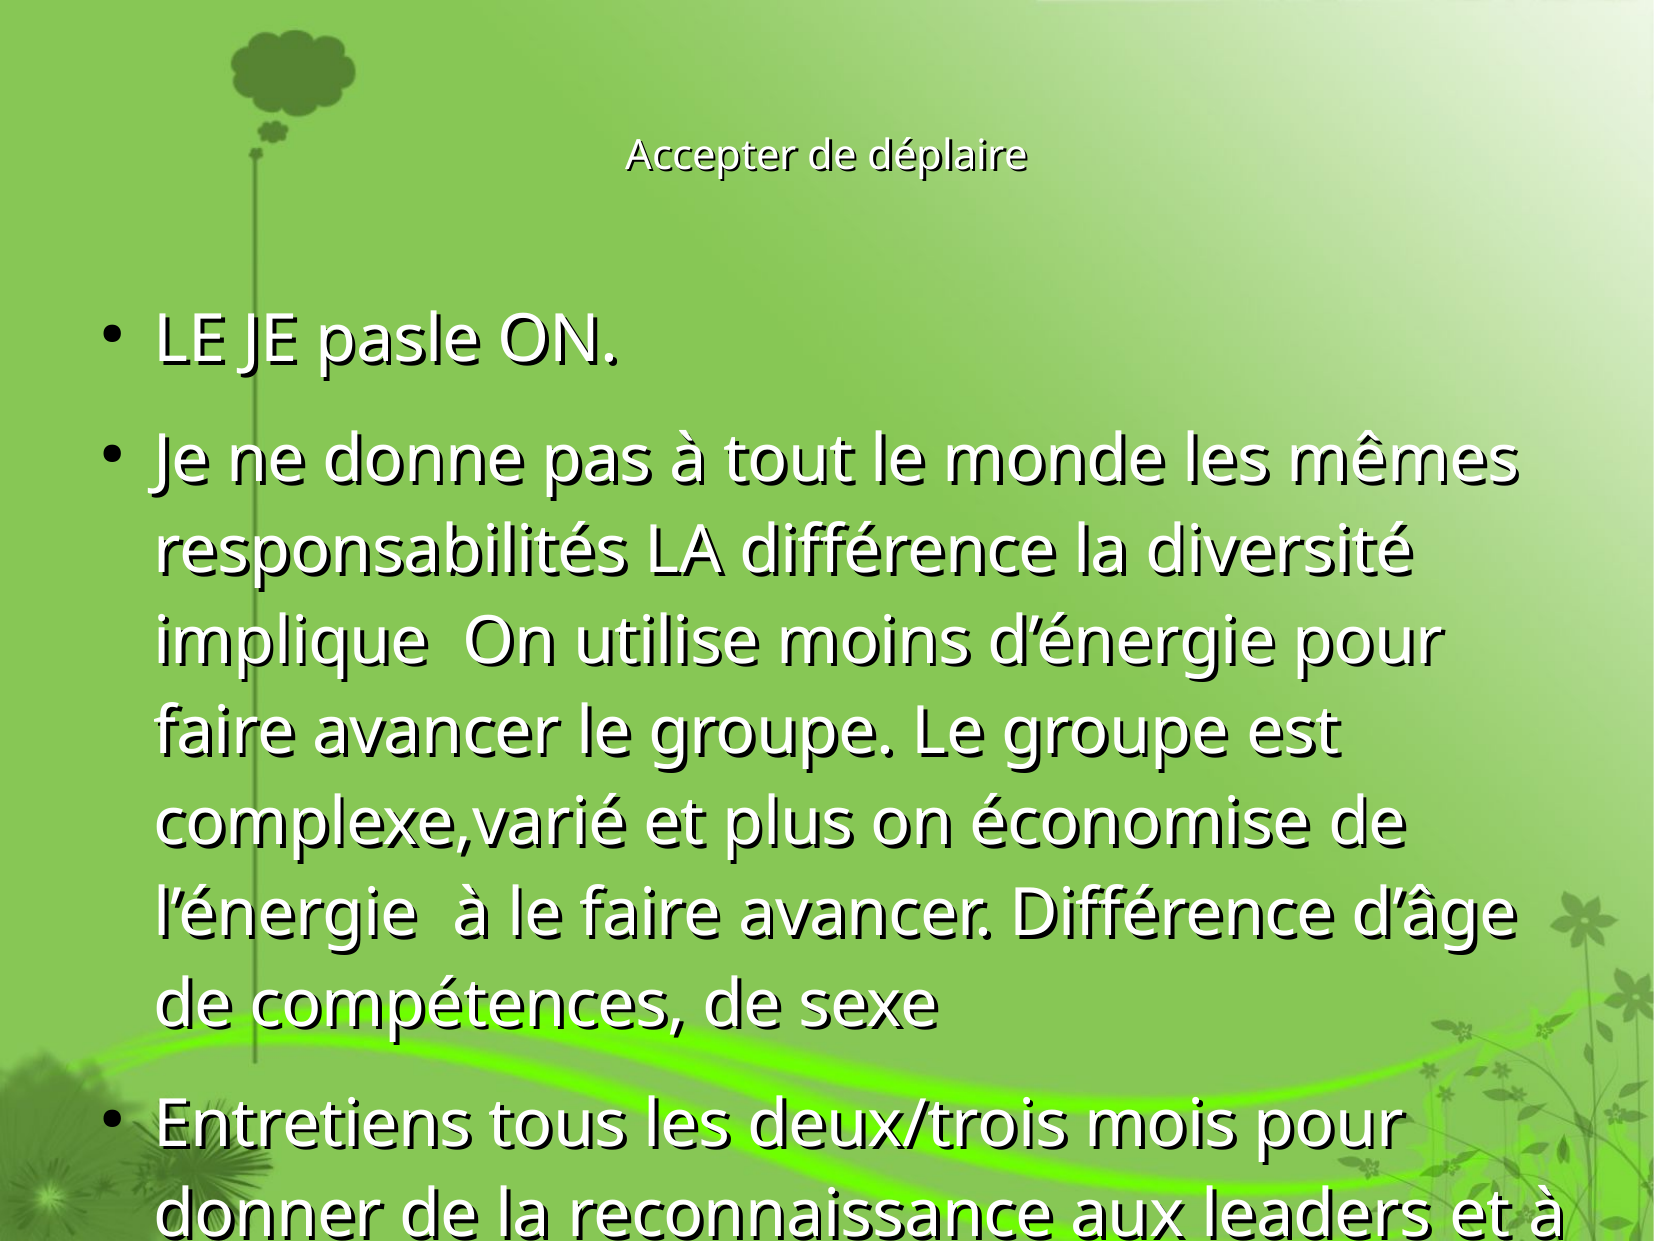

# Accepter de déplaire
LE JE pasle ON.
Je ne donne pas à tout le monde les mêmes responsabilités LA différence la diversité implique On utilise moins d’énergie pour faire avancer le groupe. Le groupe est complexe,varié et plus on économise de l’énergie à le faire avancer. Différence d’âge de compétences, de sexe
Entretiens tous les deux/trois mois pour donner de la reconnaissance aux leaders et à ceux qui sortent du groupe,